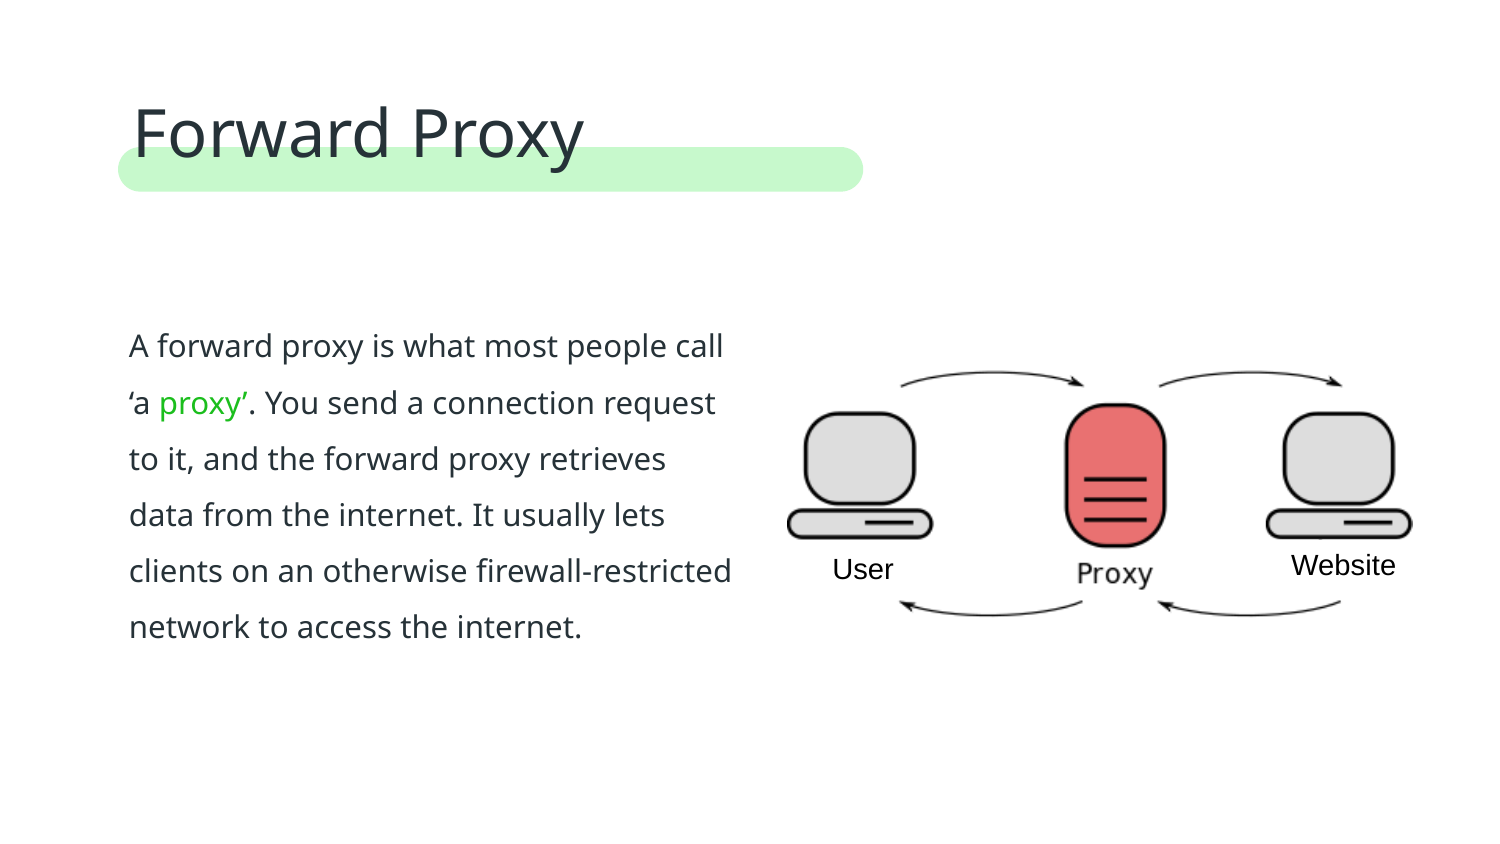

Forward Proxy
A forward proxy is what most people call ‘a proxy’. You send a connection request to it, and the forward proxy retrieves data from the internet. It usually lets clients on an otherwise firewall-restricted network to access the internet.
Website
User